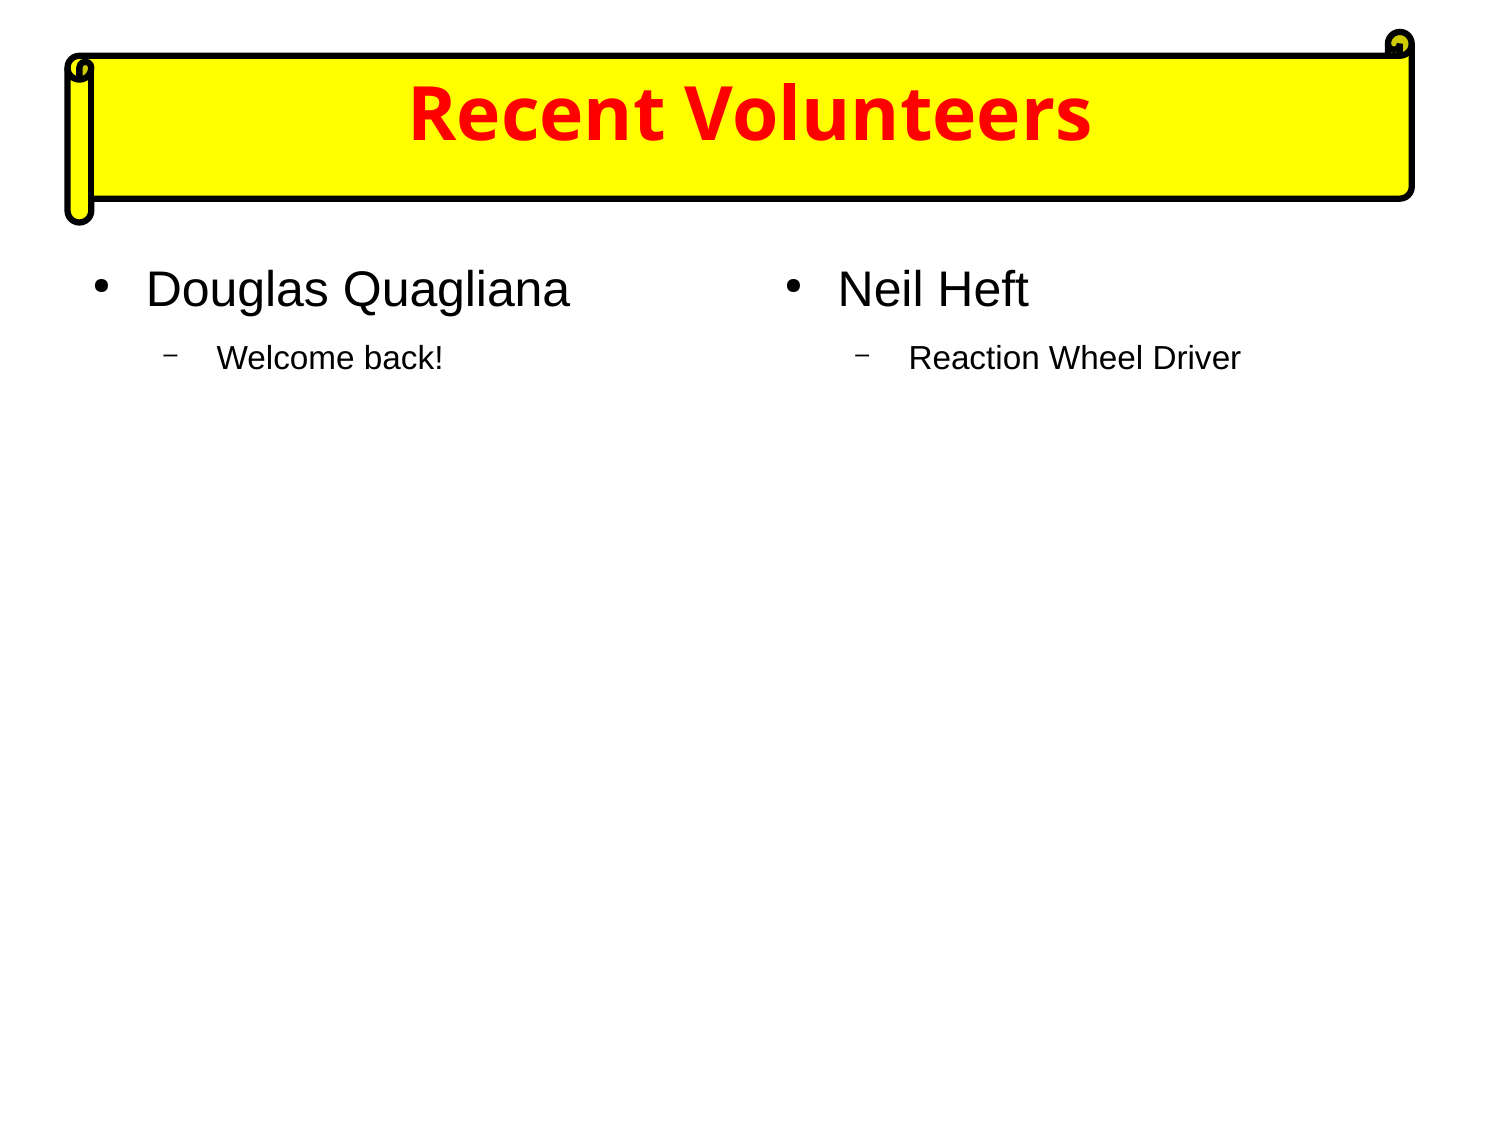

Recent Volunteers
# Douglas Quagliana
Welcome back!
Neil Heft
Reaction Wheel Driver